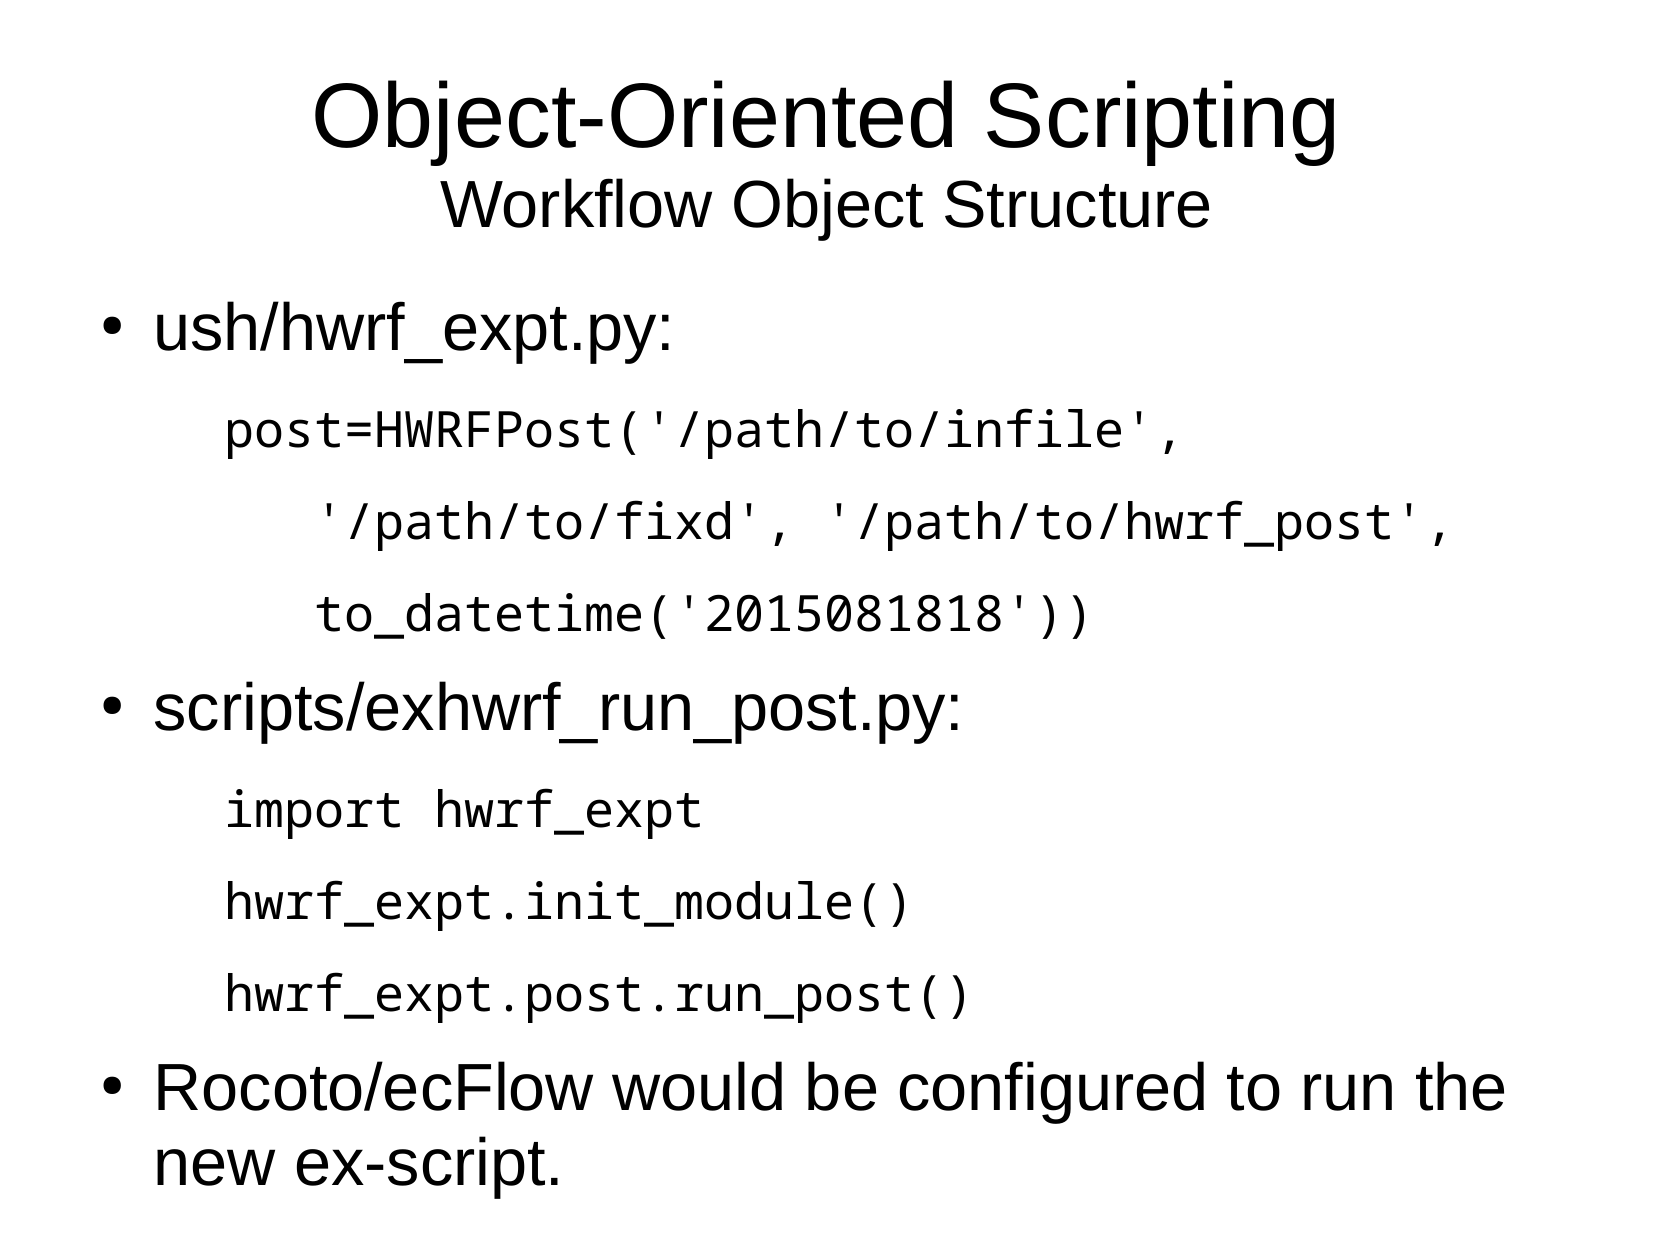

# Object-Oriented Scripting Workflow Object Structure
ush/hwrf_expt.py:
post=HWRFPost('/path/to/infile',
 '/path/to/fixd', '/path/to/hwrf_post',
 to_datetime('2015081818'))
scripts/exhwrf_run_post.py:
import hwrf_expt
hwrf_expt.init_module()
hwrf_expt.post.run_post()
Rocoto/ecFlow would be configured to run the new ex-script.